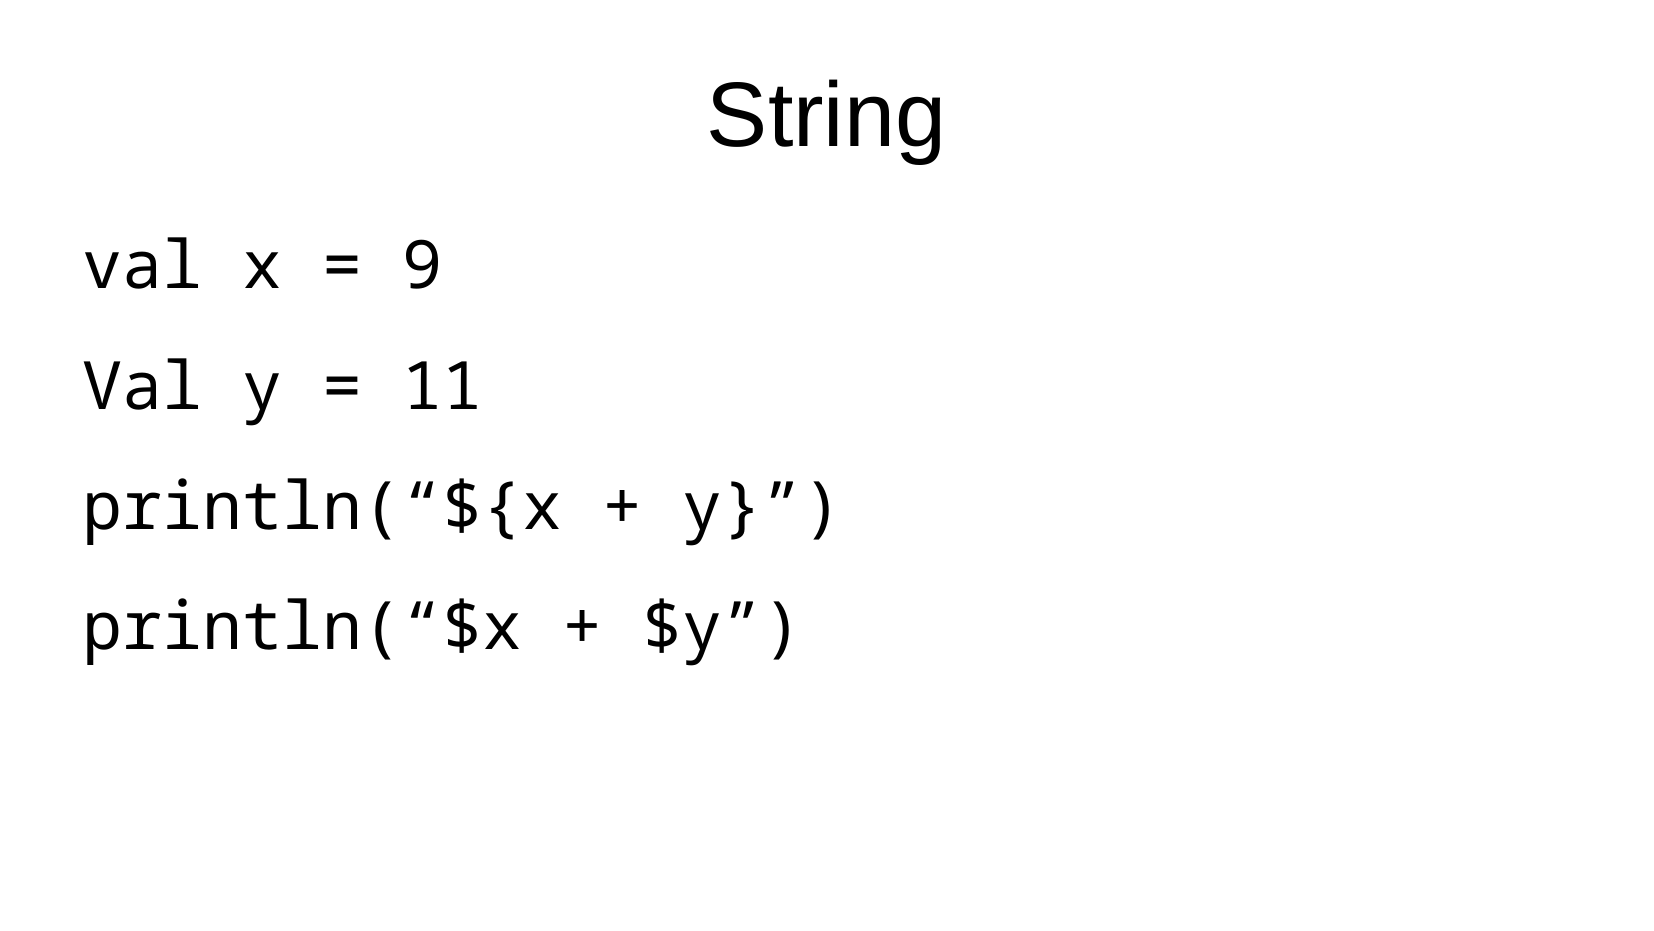

# String
val x = 9
Val y = 11
println(“${x + y}”)
println(“$x + $y”)